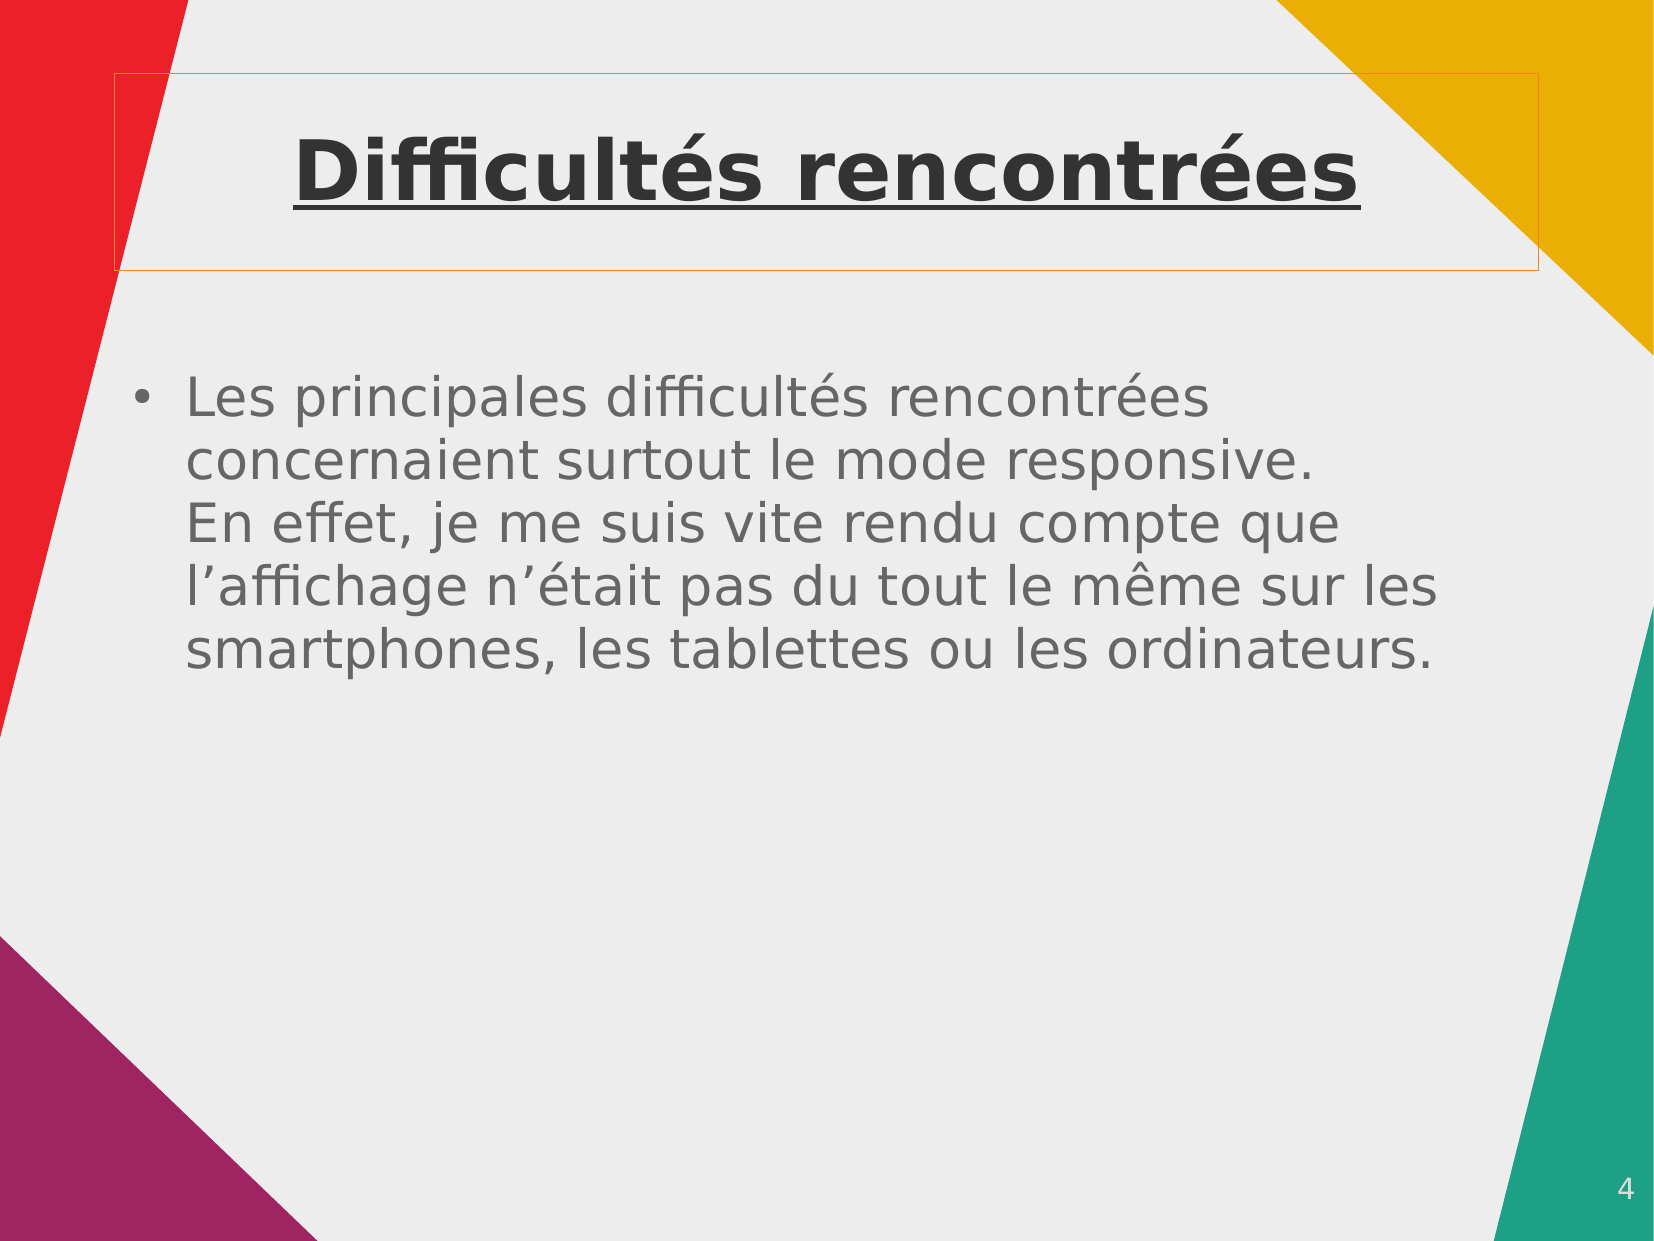

# Difficultés rencontrées
Les principales difficultés rencontrées concernaient surtout le mode responsive. En effet, je me suis vite rendu compte que l’affichage n’était pas du tout le même sur les smartphones, les tablettes ou les ordinateurs.
4